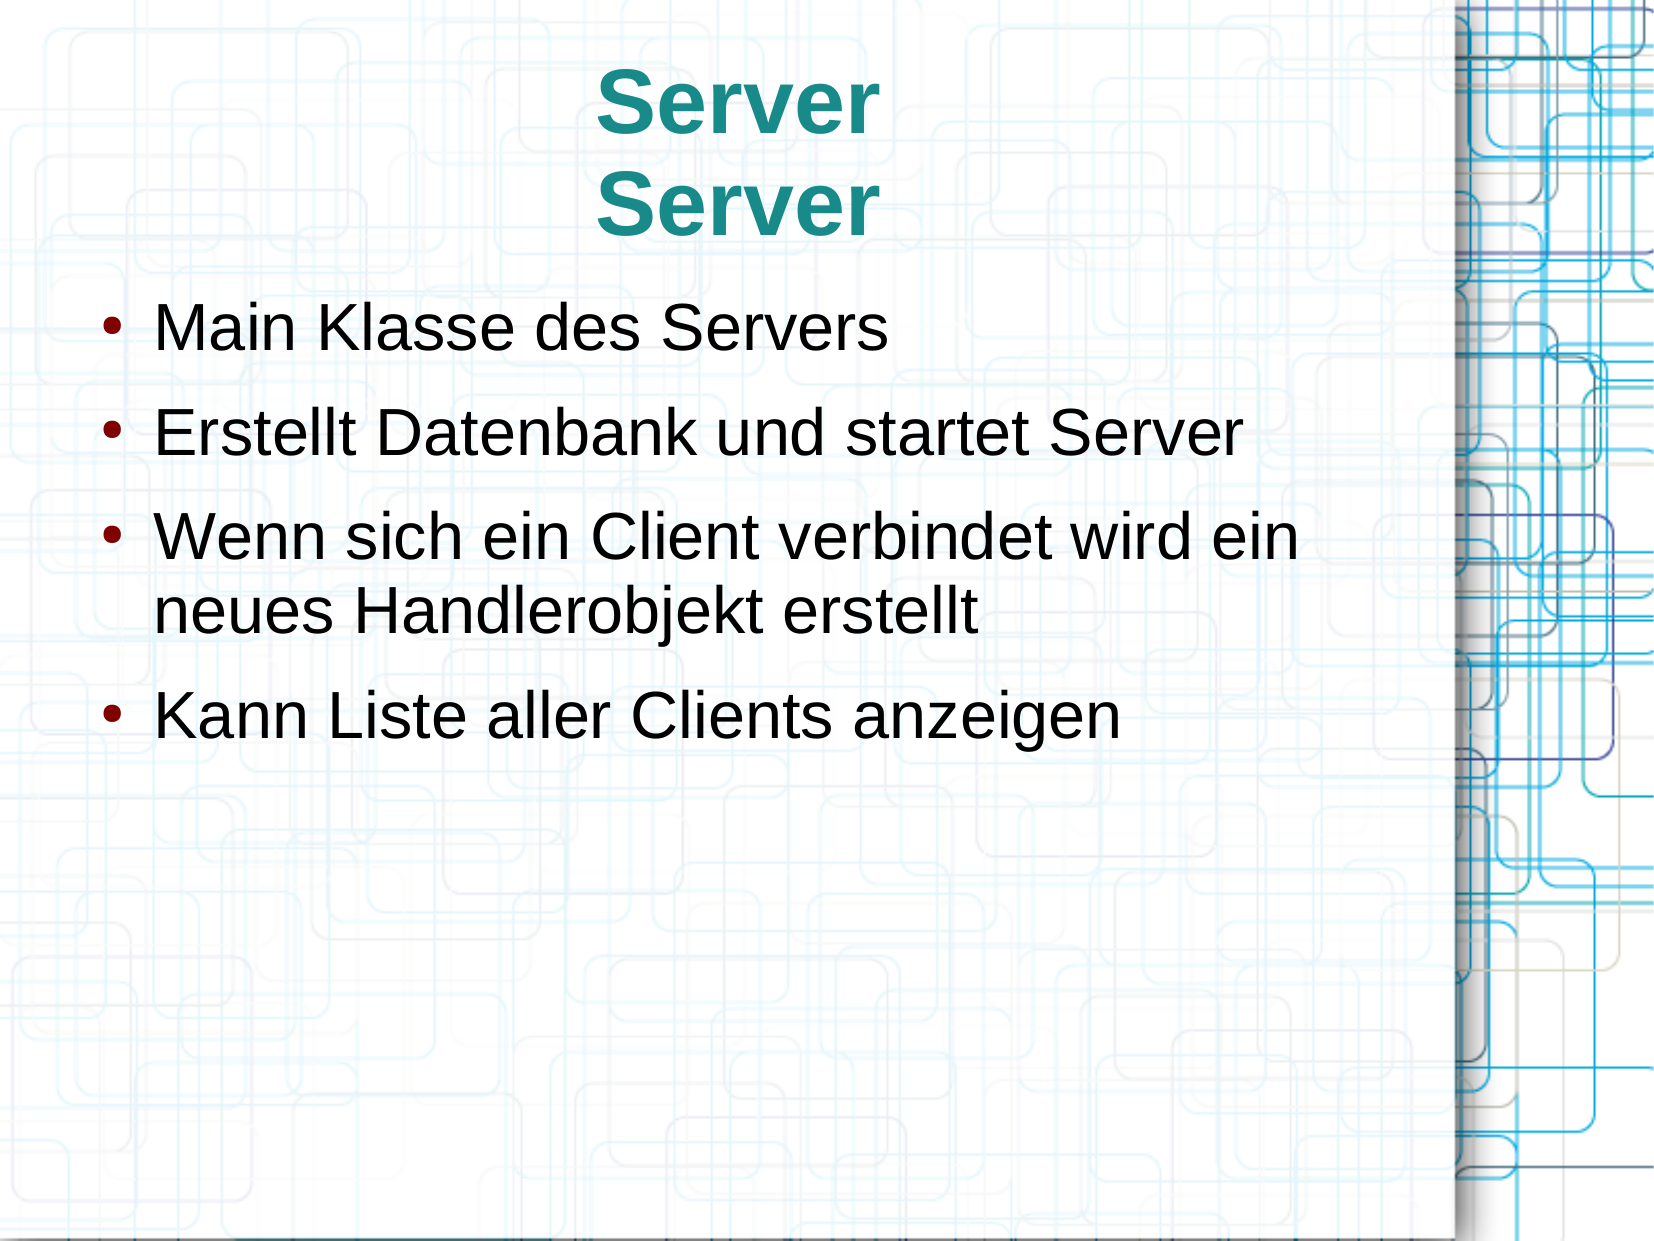

# Server Server
Main Klasse des Servers
Erstellt Datenbank und startet Server
Wenn sich ein Client verbindet wird ein neues Handlerobjekt erstellt
Kann Liste aller Clients anzeigen